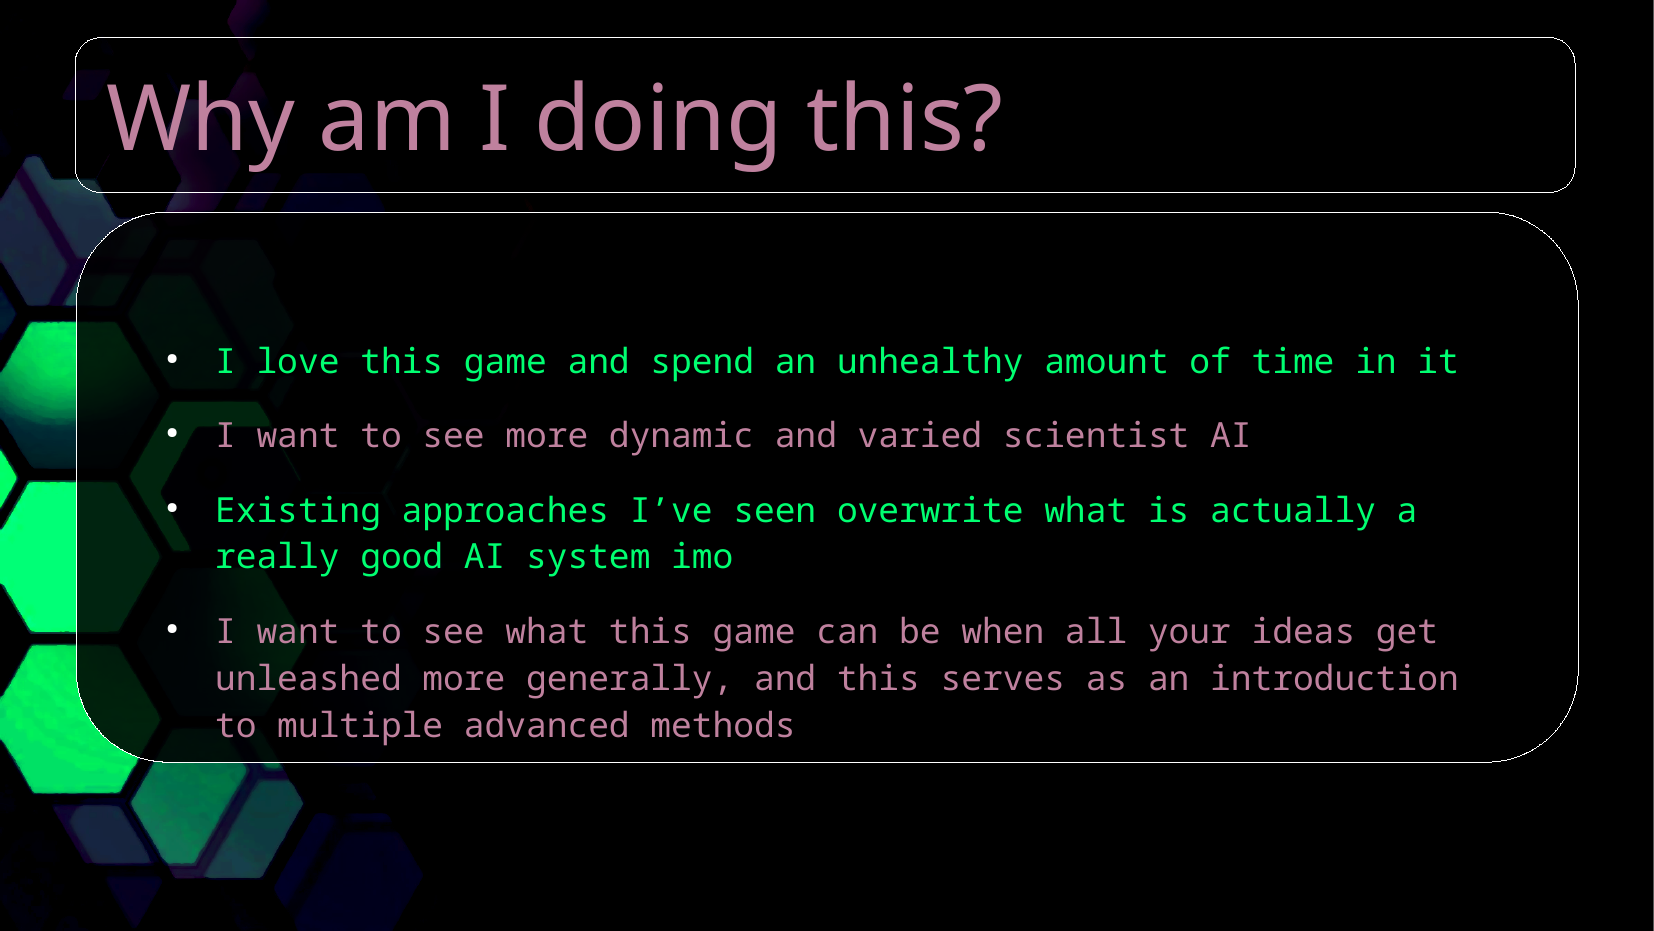

# Why am I doing this?
I love this game and spend an unhealthy amount of time in it
I want to see more dynamic and varied scientist AI
Existing approaches I’ve seen overwrite what is actually a really good AI system imo
I want to see what this game can be when all your ideas get unleashed more generally, and this serves as an introduction to multiple advanced methods